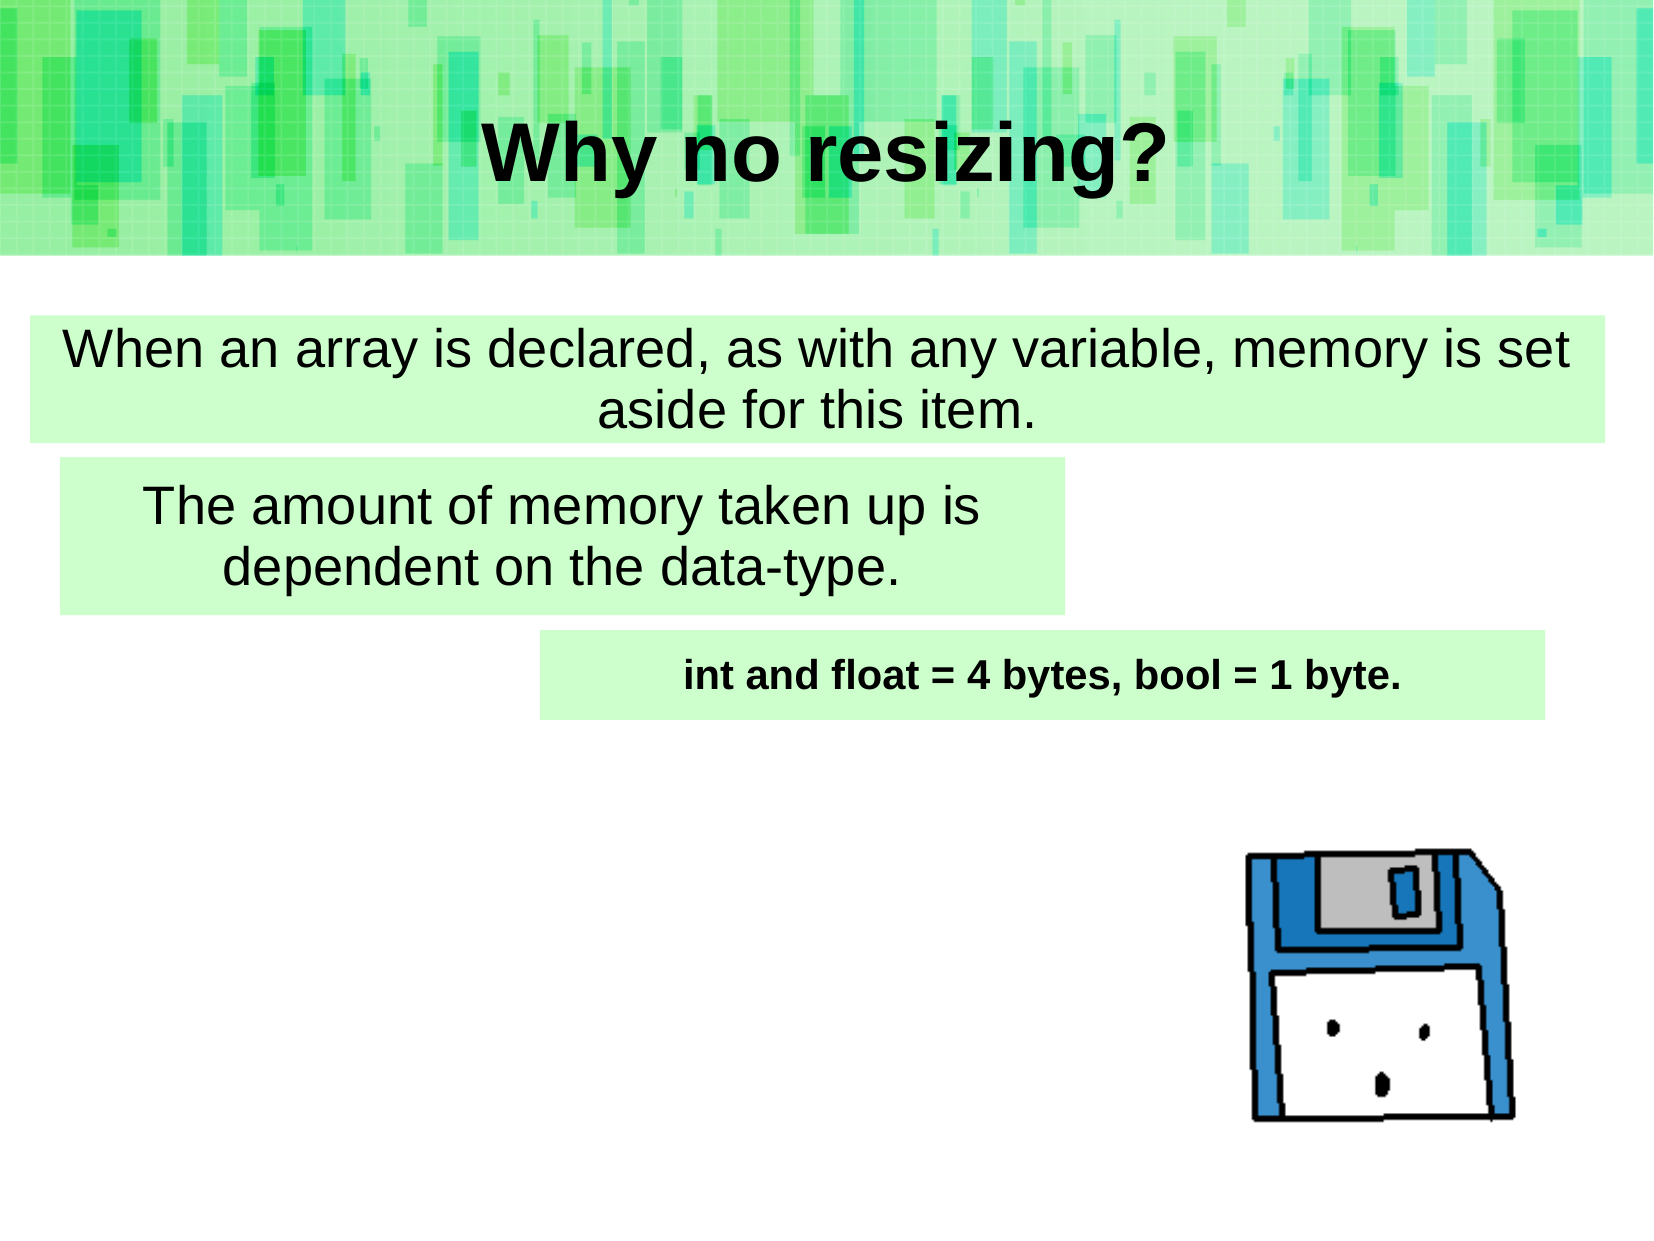

# Why no resizing?
When an array is declared, as with any variable, memory is set aside for this item.
The amount of memory taken up is dependent on the data-type.
int and float = 4 bytes, bool = 1 byte.